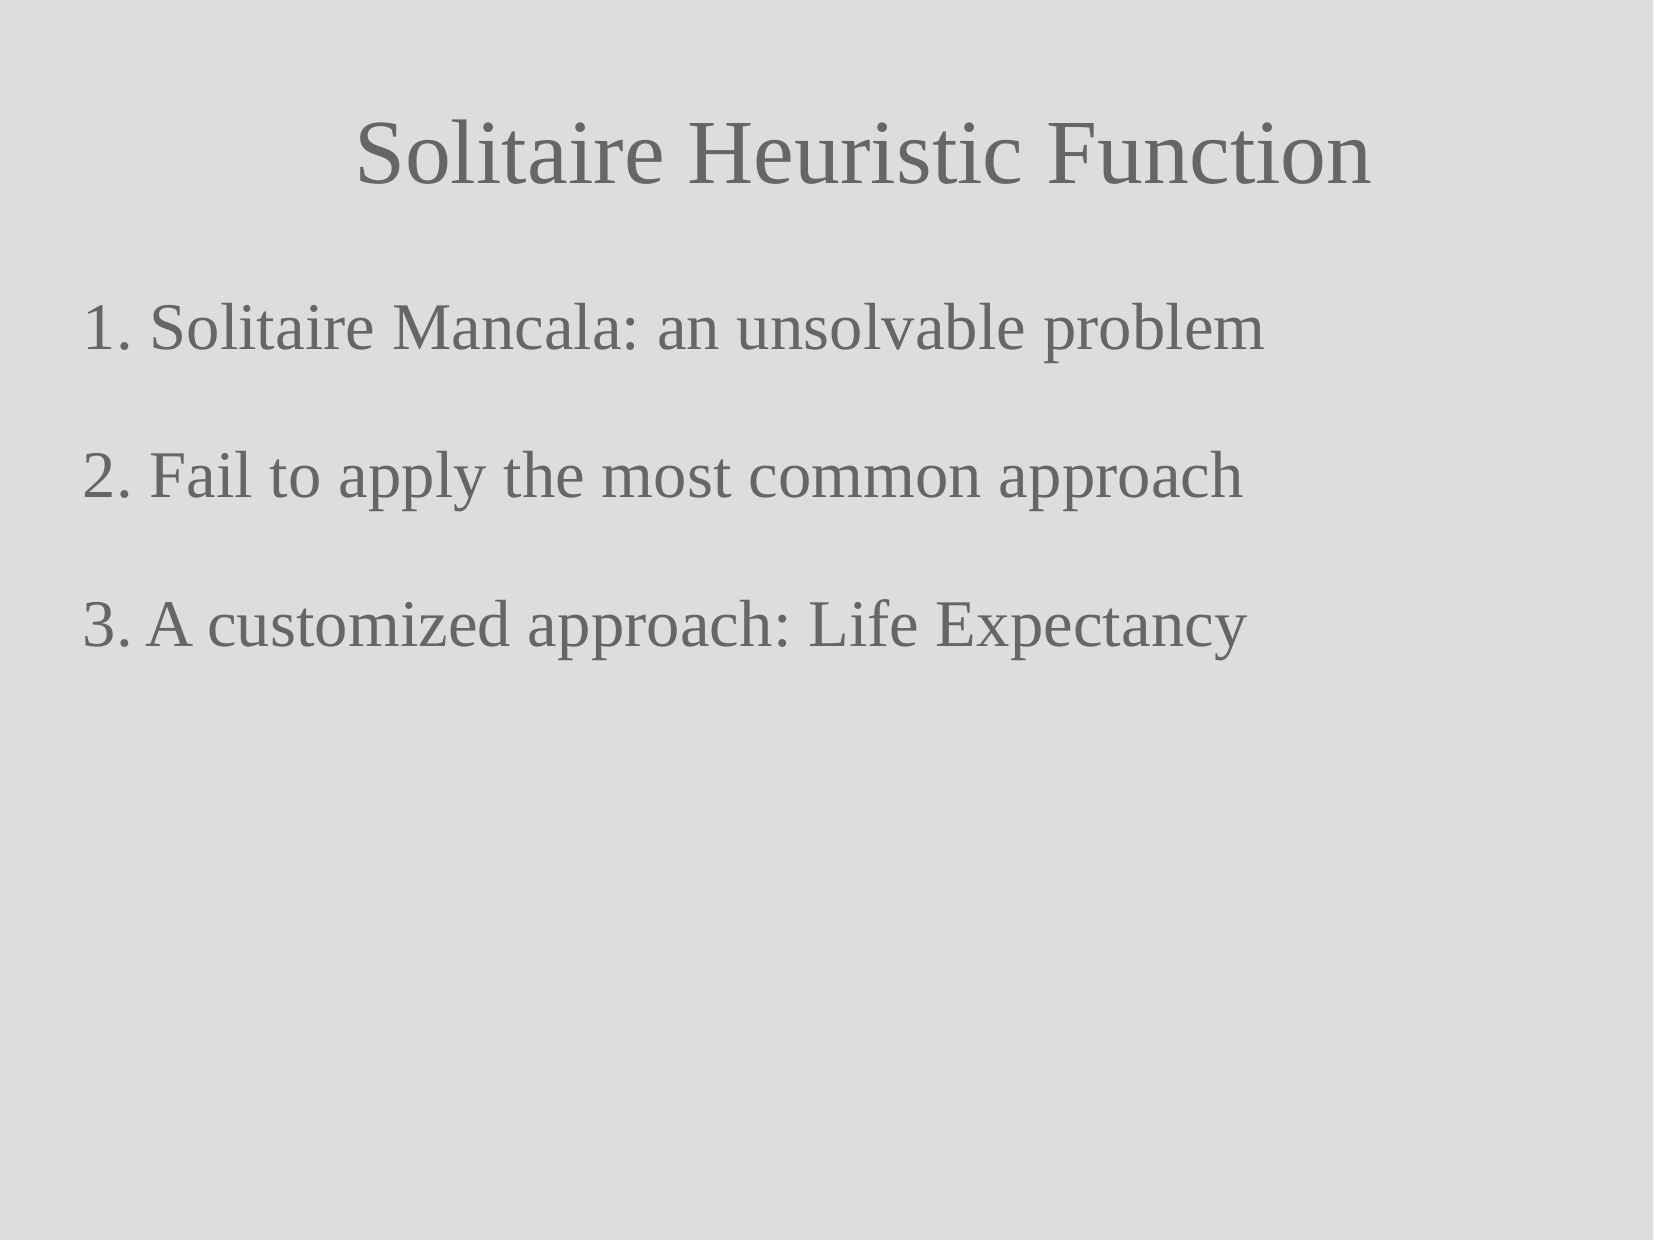

# Solitaire Heuristic Function
1. Solitaire Mancala: an unsolvable problem
2. Fail to apply the most common approach
3. A customized approach: Life Expectancy